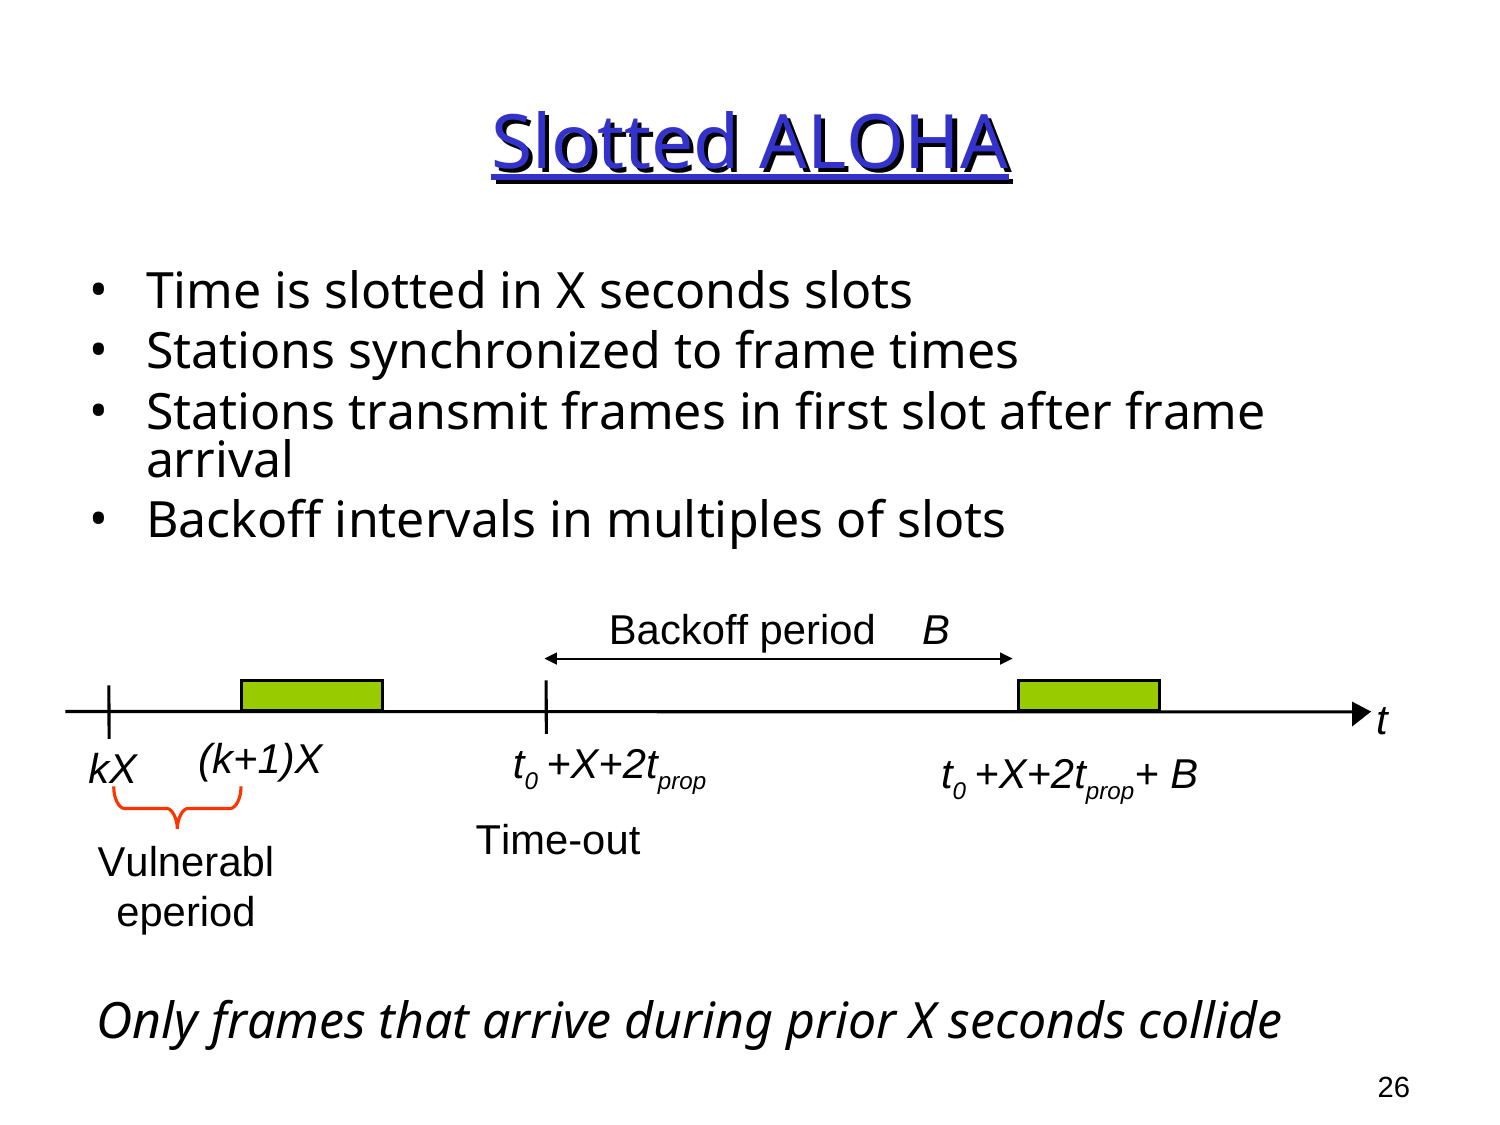

# Slotted ALOHA
Time is slotted in X seconds slots
Stations synchronized to frame times
Stations transmit frames in first slot after frame arrival
Backoff intervals in multiples of slots
Backoff period B
t
(k+1)X
t0 +X+2tprop
kX
t0 +X+2tprop+ B
Time-out
Vulnerableperiod
Only frames that arrive during prior X seconds collide
26